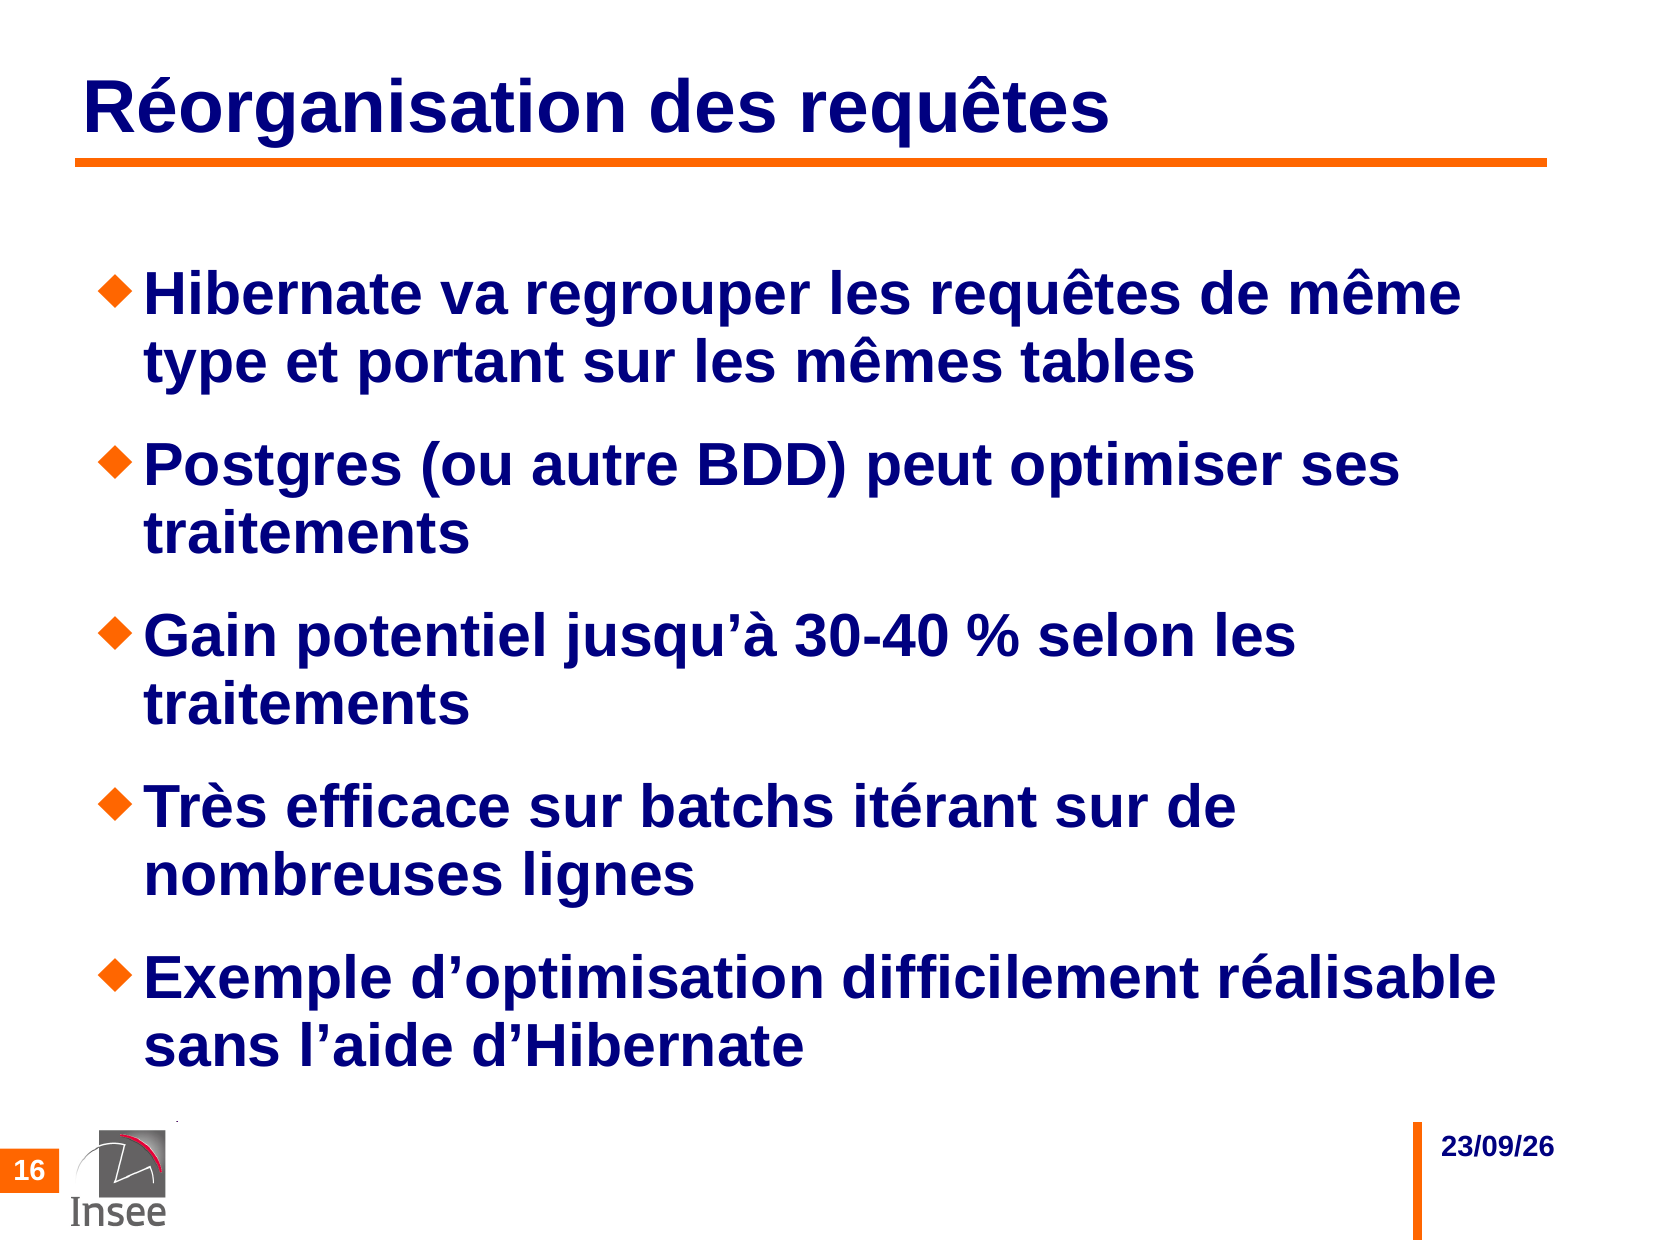

# Réorganisation des requêtes
Hibernate va regrouper les requêtes de même type et portant sur les mêmes tables
Postgres (ou autre BDD) peut optimiser ses traitements
Gain potentiel jusqu’à 30-40 % selon les traitements
Très efficace sur batchs itérant sur de nombreuses lignes
Exemple d’optimisation difficilement réalisable sans l’aide d’Hibernate
16